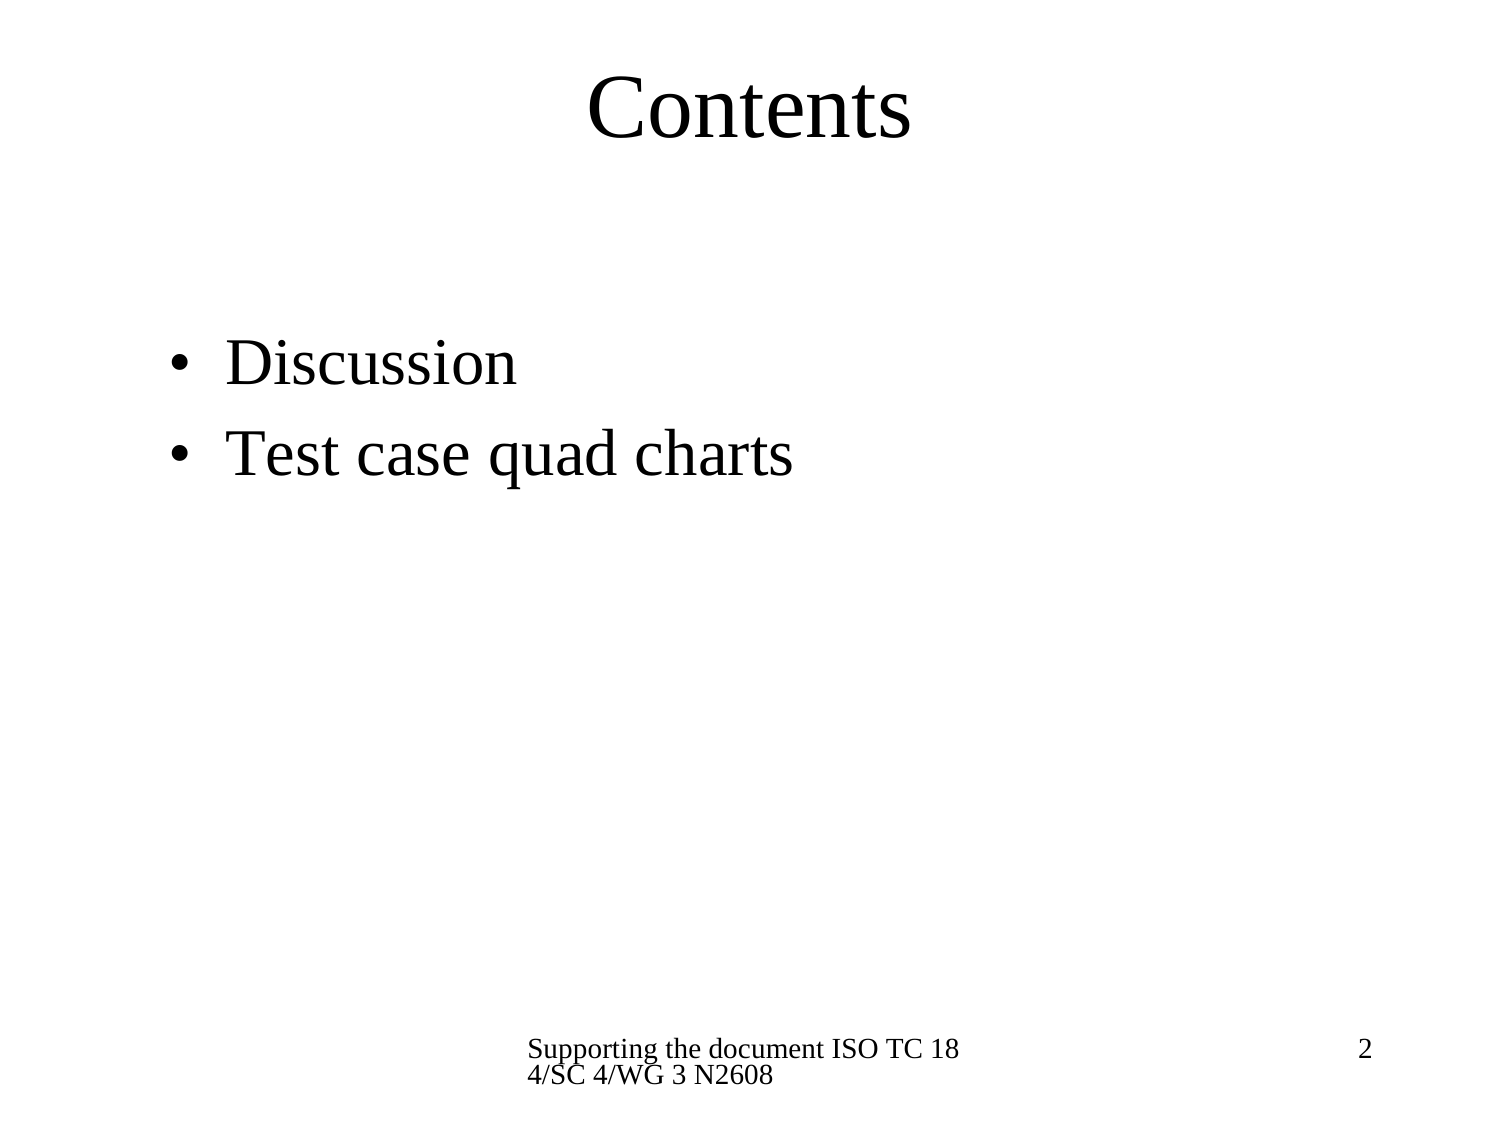

# Contents
Discussion
Test case quad charts
Supporting the document ISO TC 184/SC 4/WG 3 N2608
2